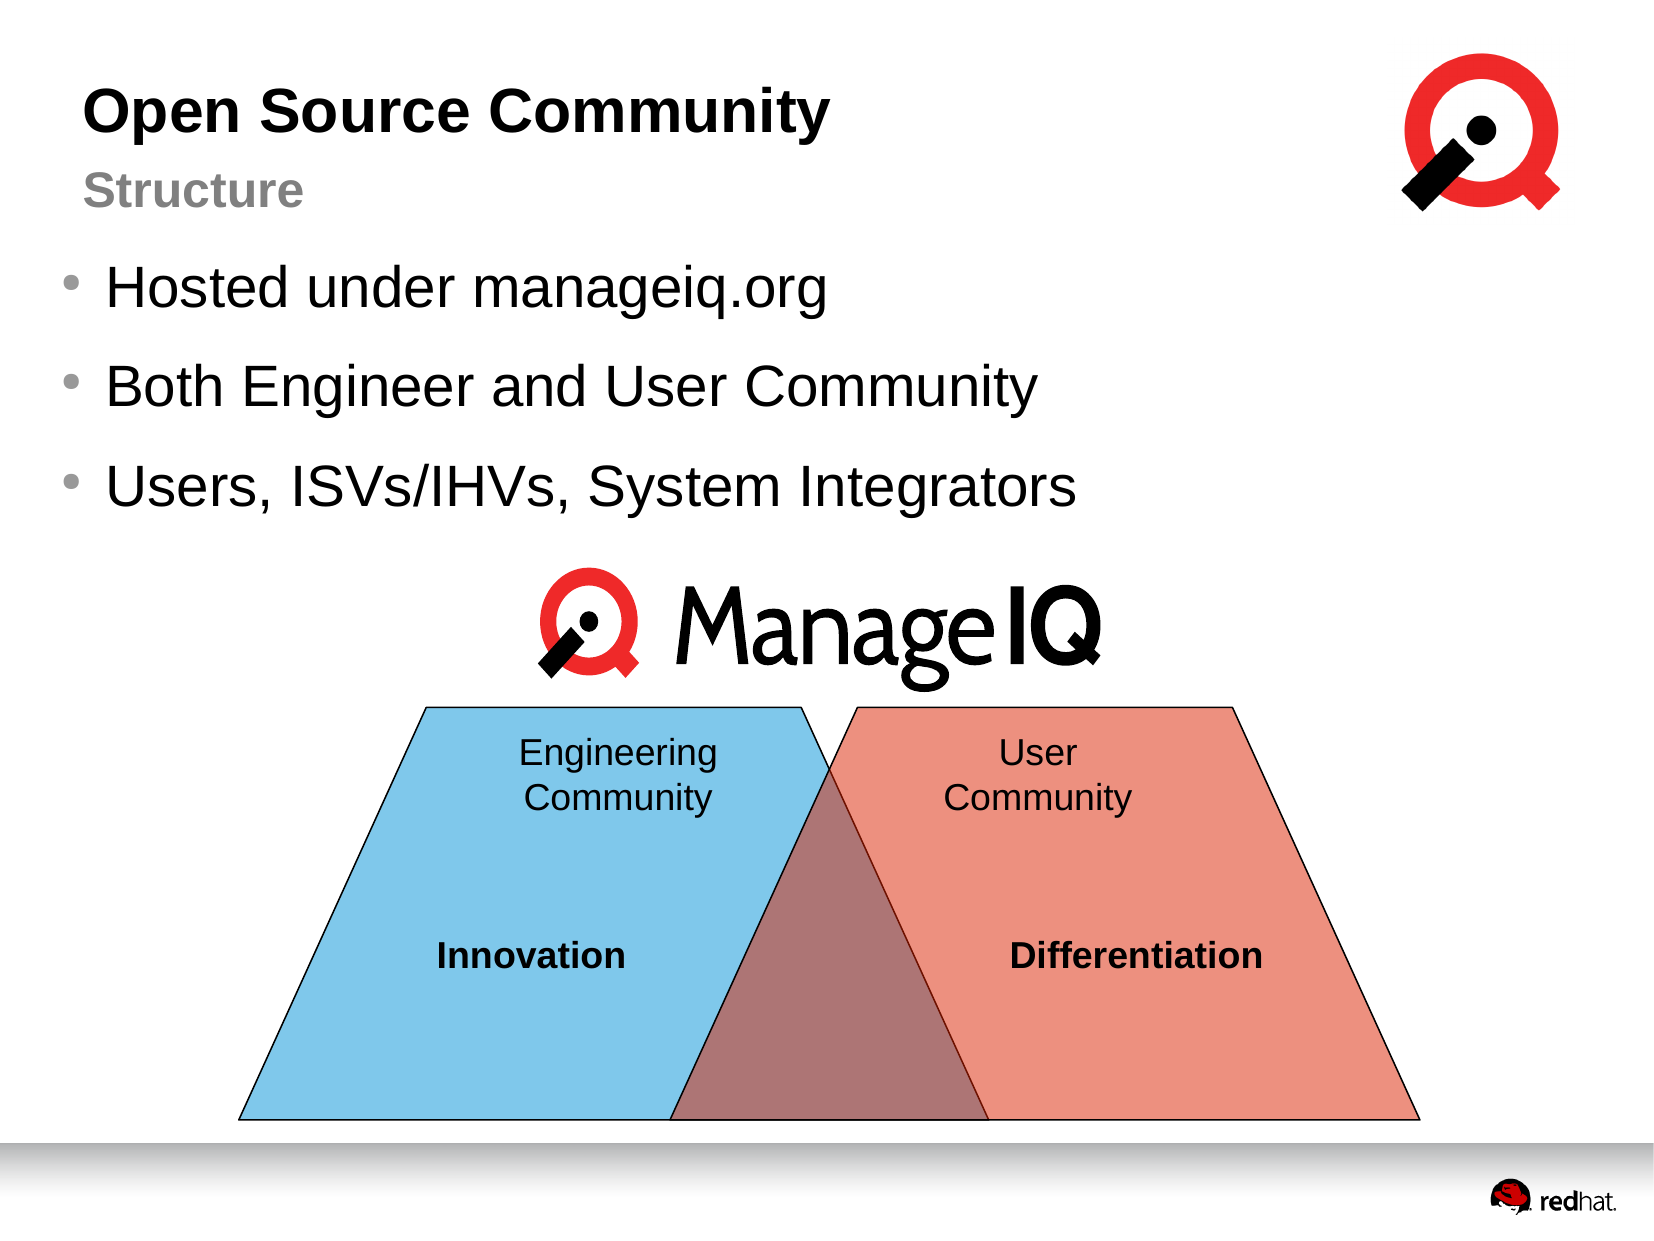

# Open Source Community Structure
Hosted under manageiq.org
Both Engineer and User Community
Users, ISVs/IHVs, System Integrators
Engineering
Community
User
Community
Innovation
Differentiation